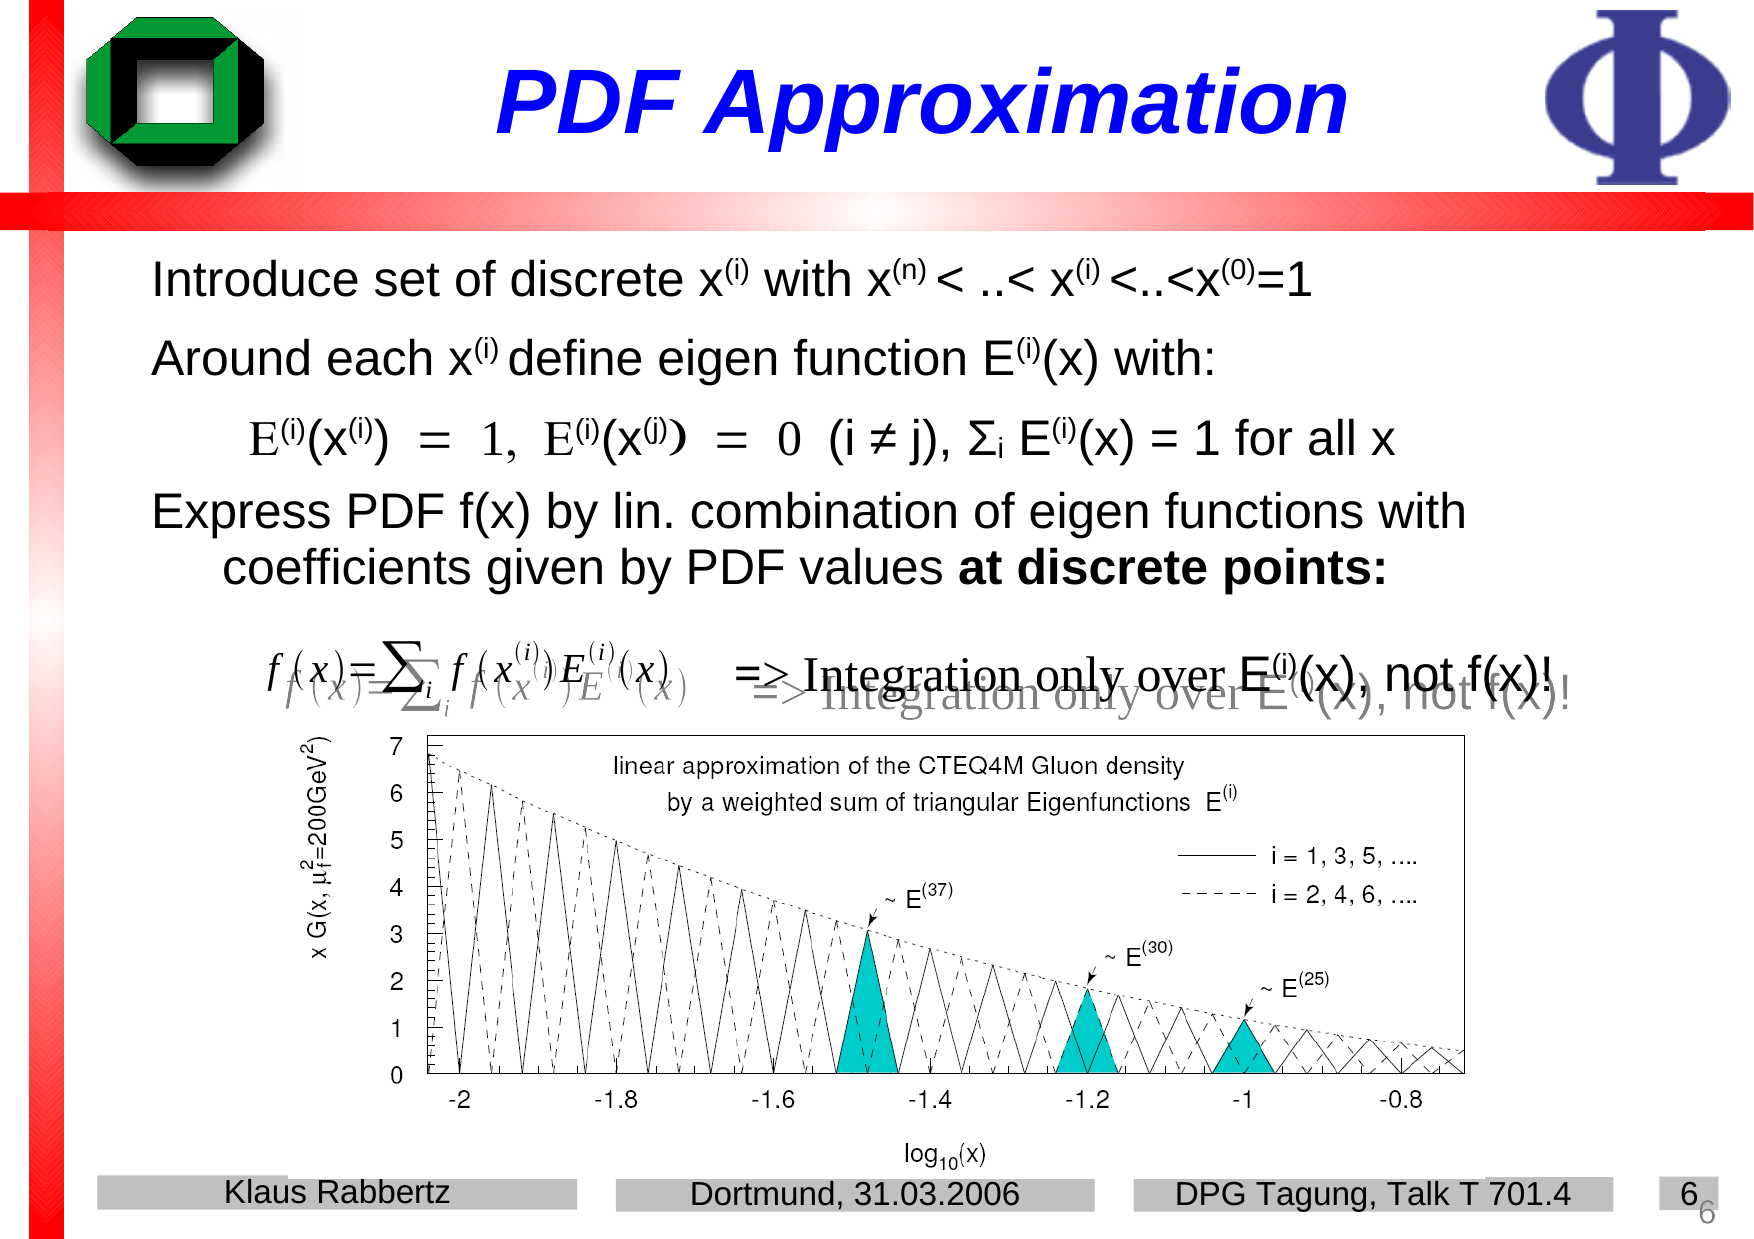

# PDF Approximation
Introduce set of discrete x(i) with x(n) < ..< x(i) <..<x(0)=1
Around each x(i) define eigen function E(i)(x) with:
 E(i)(x(i)) = 1, E(i)(x(j)) = 0 (i ≠ j), Σi E(i)(x) = 1 for all x
Express PDF f(x) by lin. combination of eigen functions with coefficients given by PDF values at discrete points:
=> Integration only over E(i)(x), not f(x)!